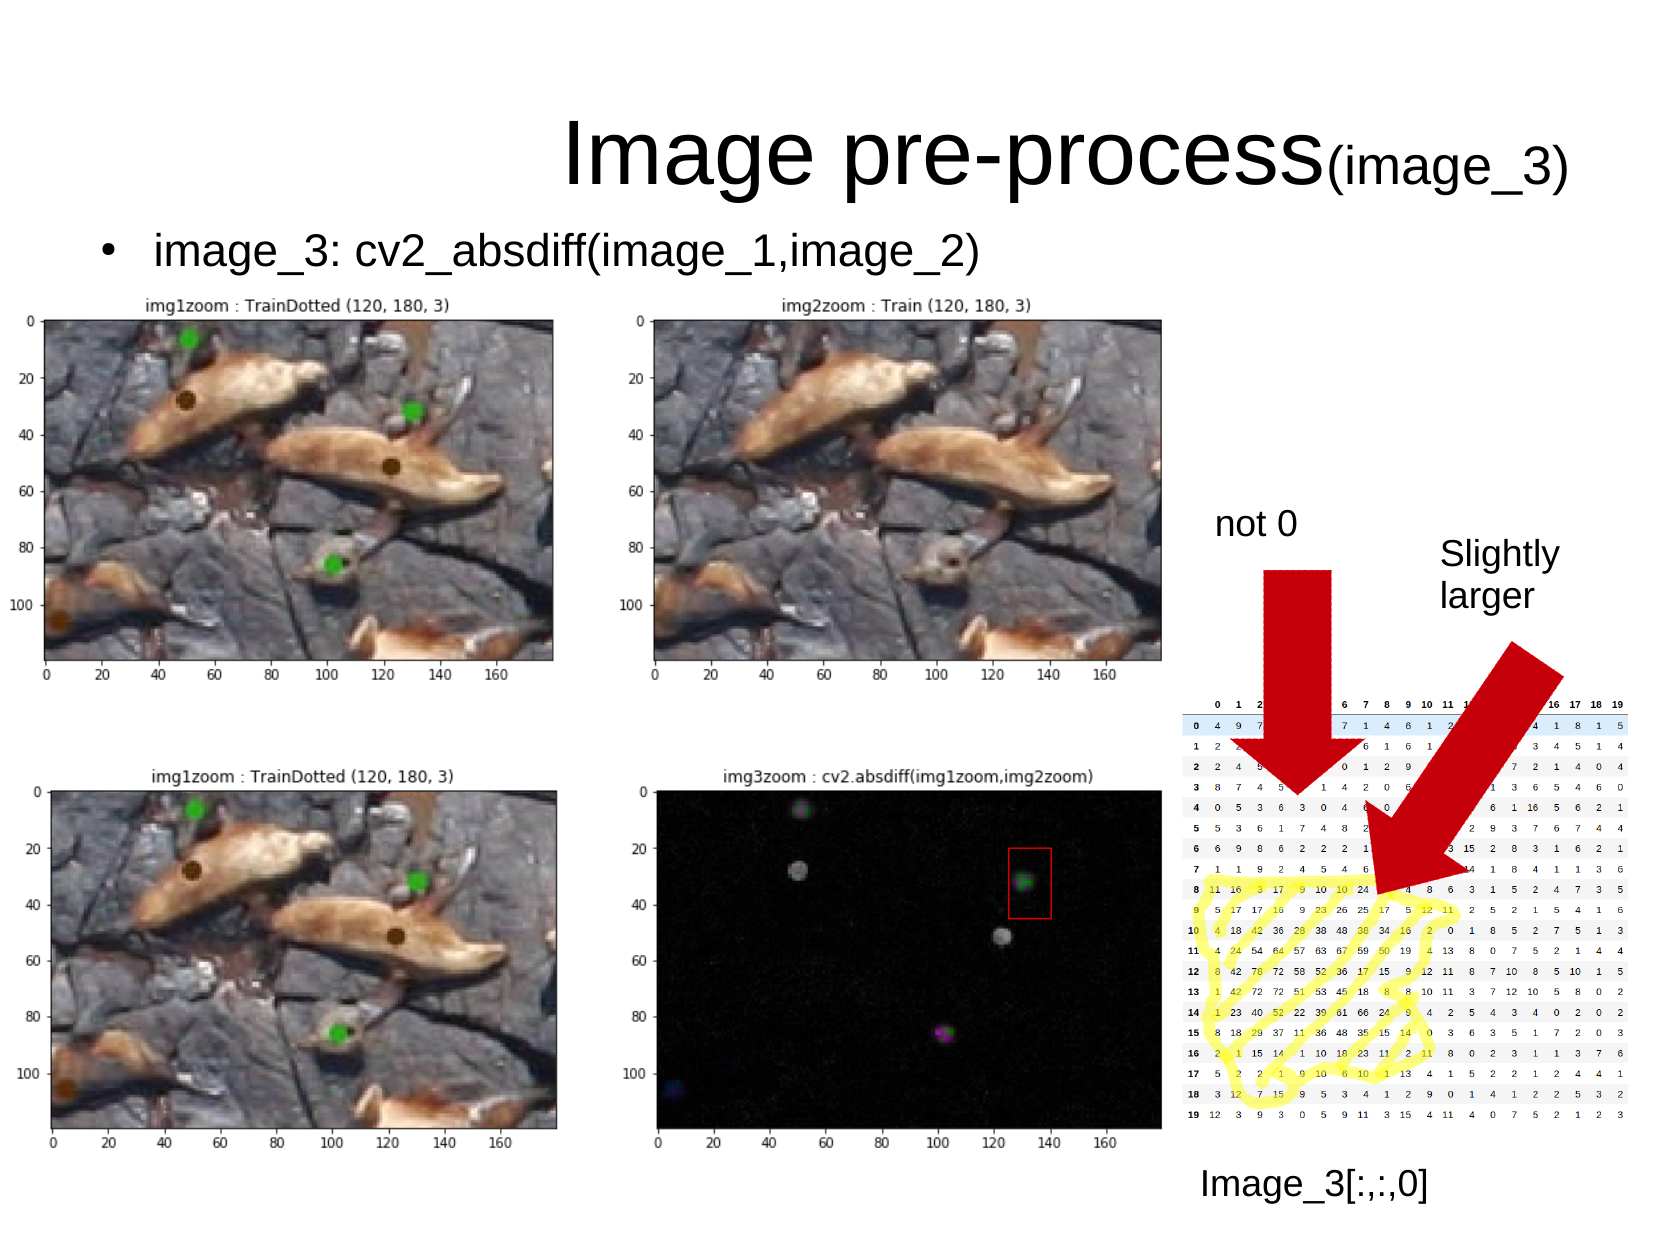

# Image pre-process(image_3)
image_3: cv2_absdiff(image_1,image_2)
not 0
Slightly larger
Image_3[:,:,0]